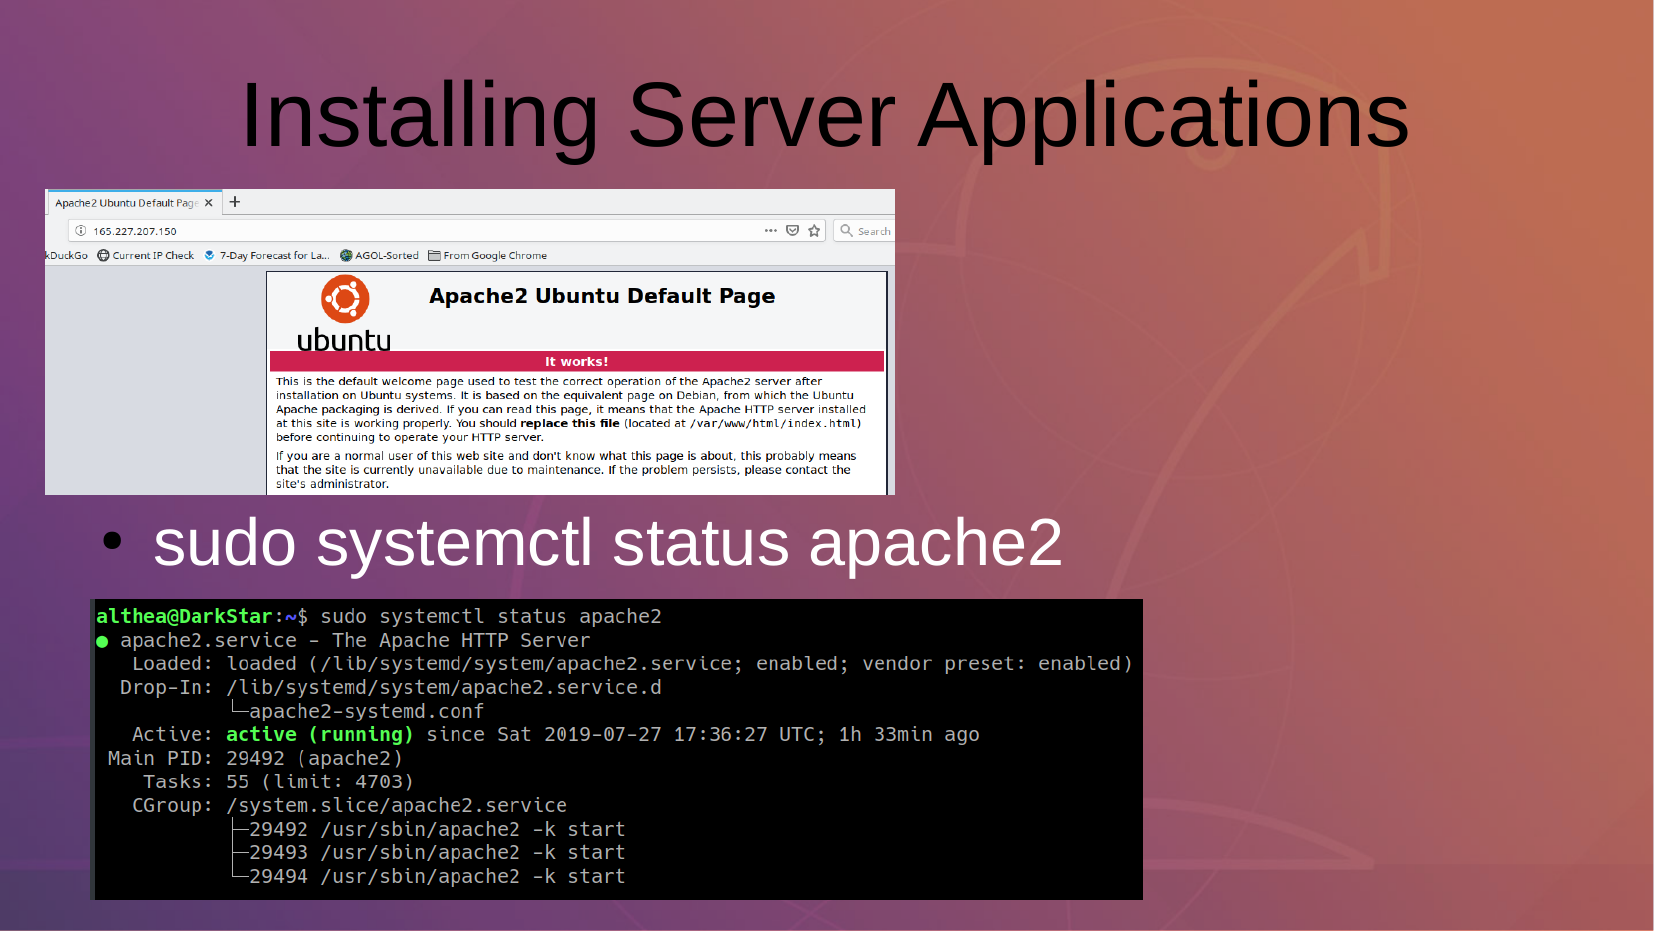

# Installing Server Applications
sudo systemctl status apache2